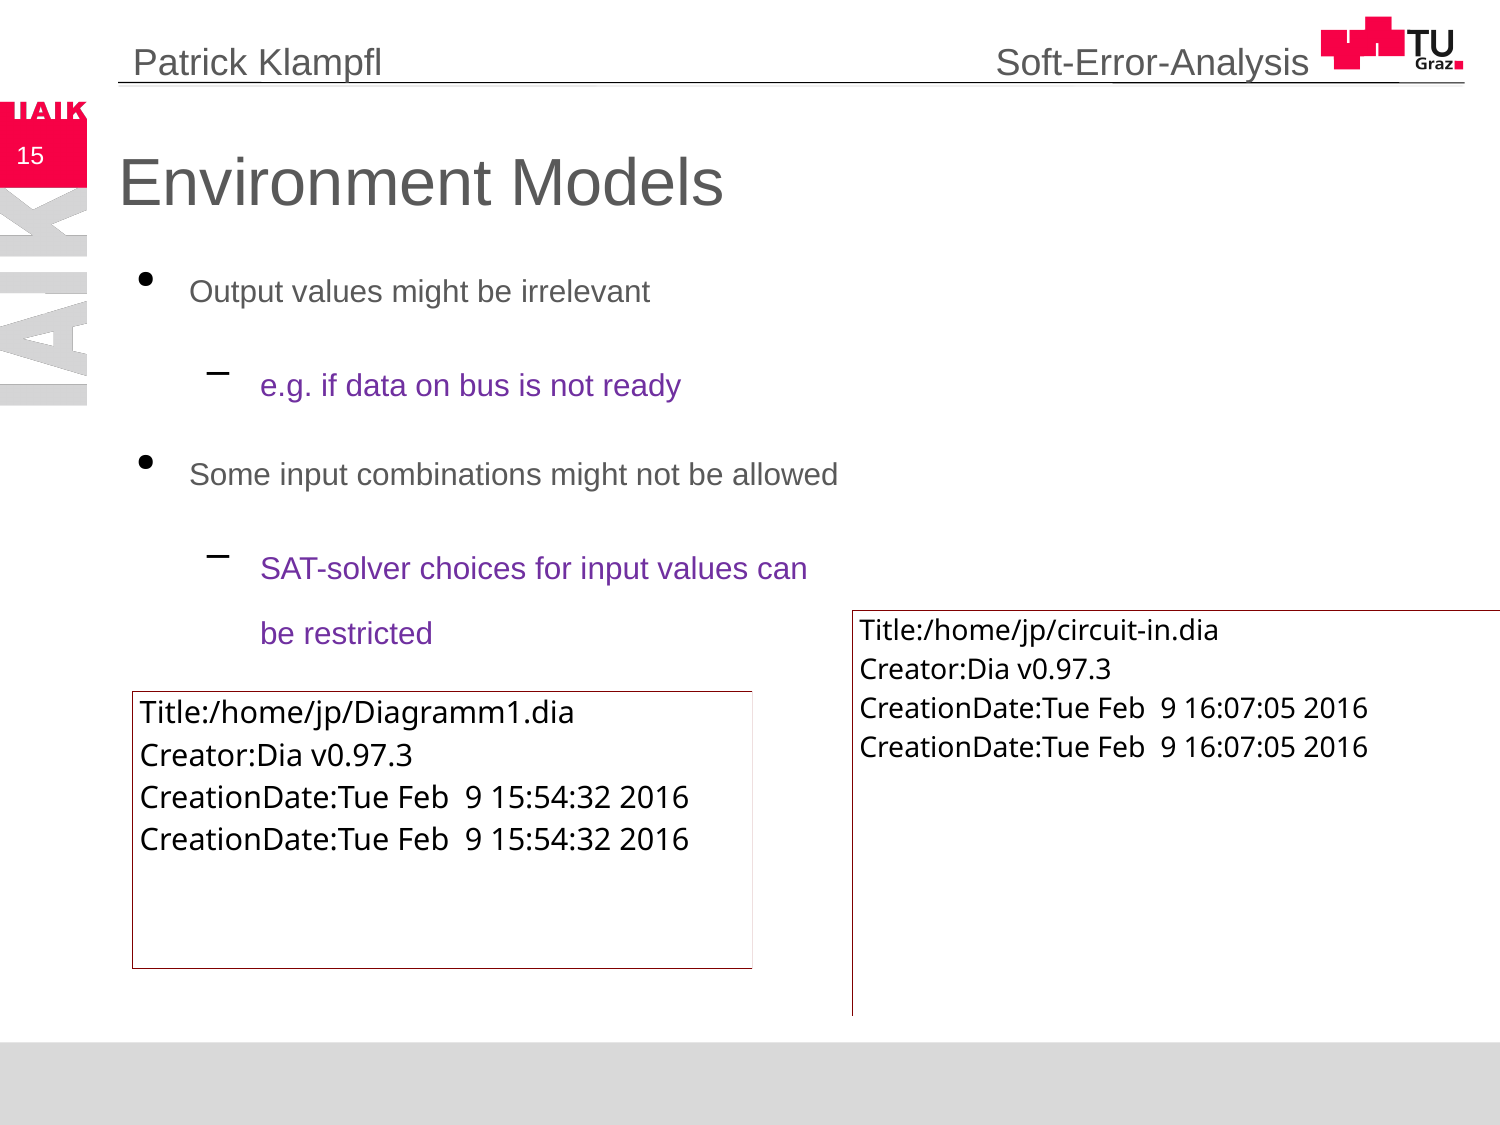

# Environment Models
Output values might be irrelevant
e.g. if data on bus is not ready
Some input combinations might not be allowed
SAT-solver choices for input values can
be restricted